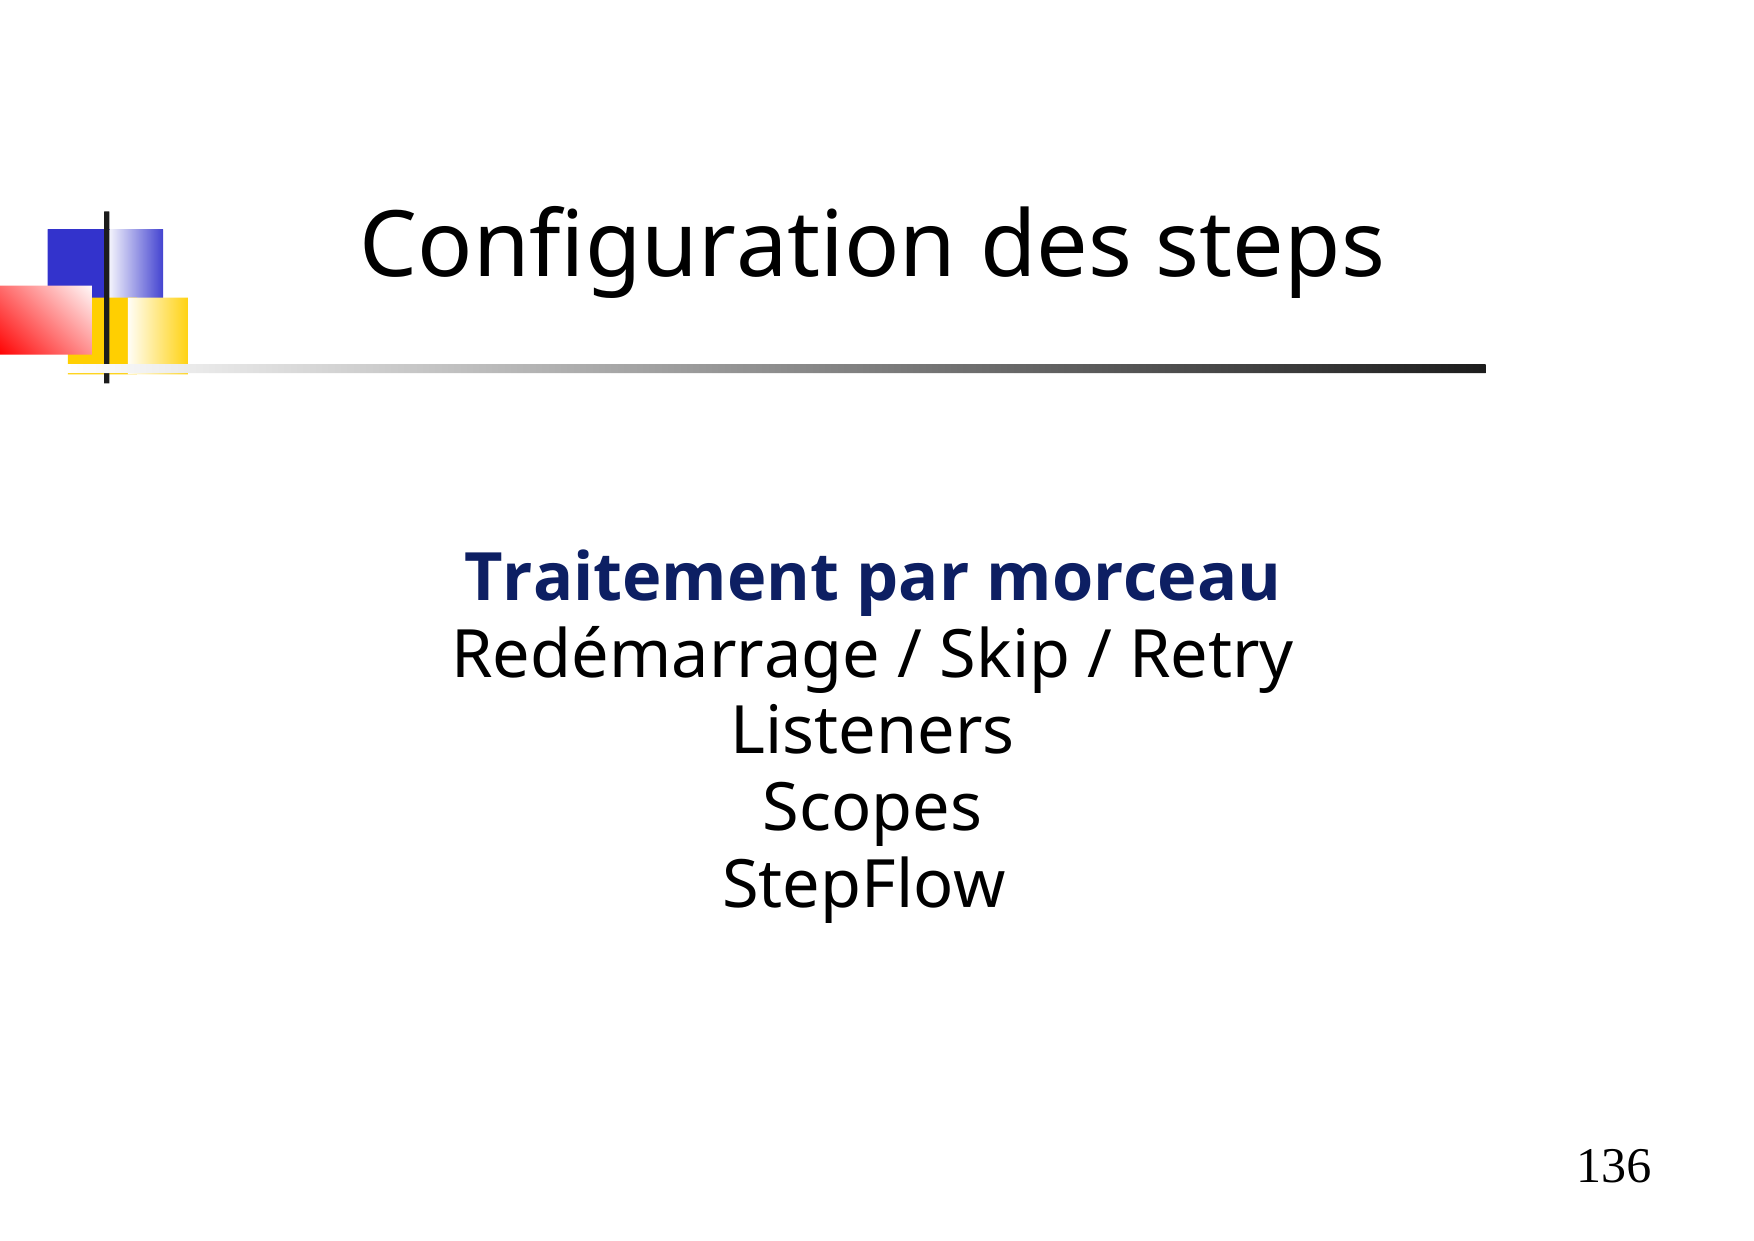

Configuration des steps
# Traitement par morceau
Redémarrage / Skip / Retry
Listeners
Scopes
StepFlow